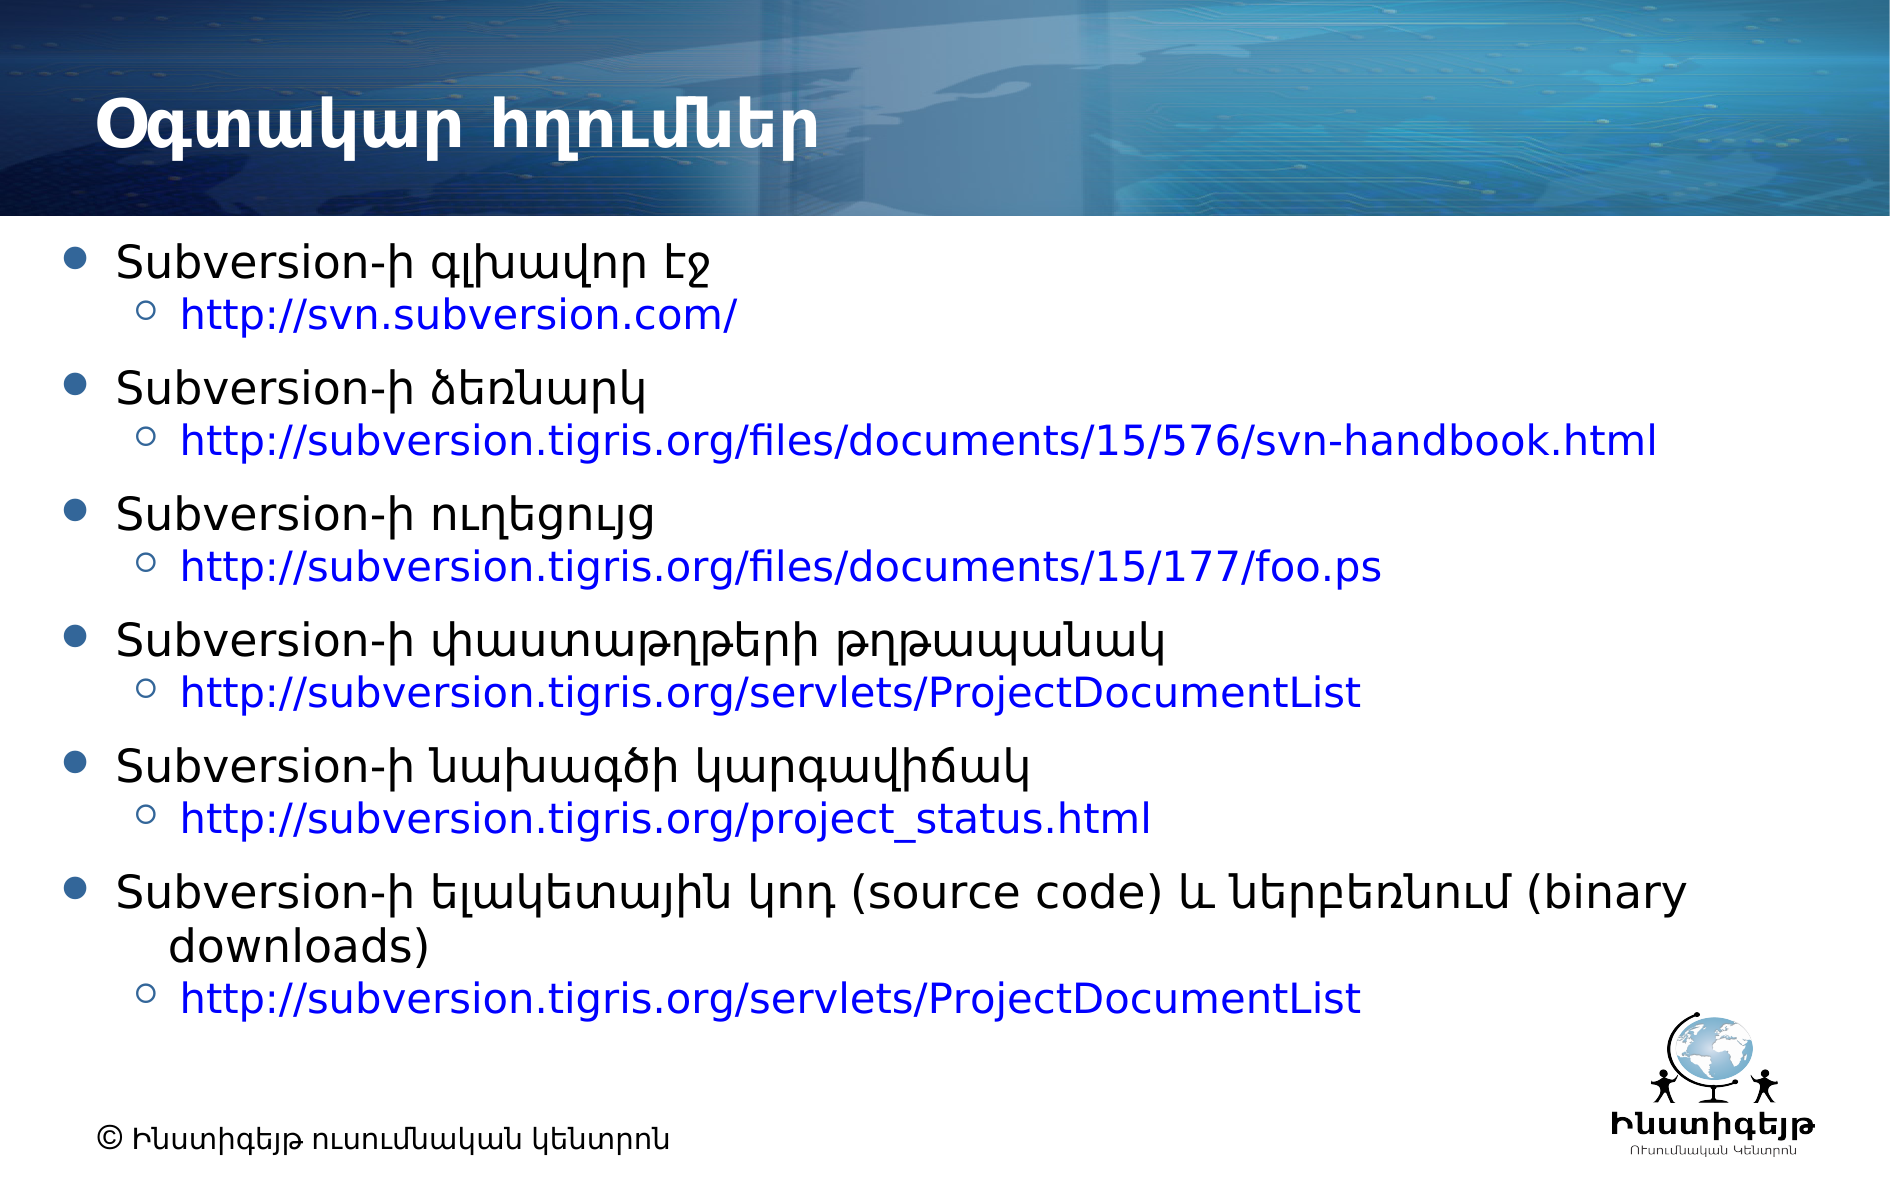

# Օգտակար հղումներ
Subversion-ի գլխավոր էջ
http://svn.subversion.com/
Subversion-ի ձեռնարկ
http://subversion.tigris.org/files/documents/15/576/svn-handbook.html
Subversion-ի ուղեցույց
http://subversion.tigris.org/files/documents/15/177/foo.ps
Subversion-ի փաստաթղթերի թղթապանակ
http://subversion.tigris.org/servlets/ProjectDocumentList
Subversion-ի նախագծի կարգավիճակ
http://subversion.tigris.org/project_status.html
Subversion-ի ելակետային կոդ (source code) և ներբեռնում (binary downloads)
http://subversion.tigris.org/servlets/ProjectDocumentList